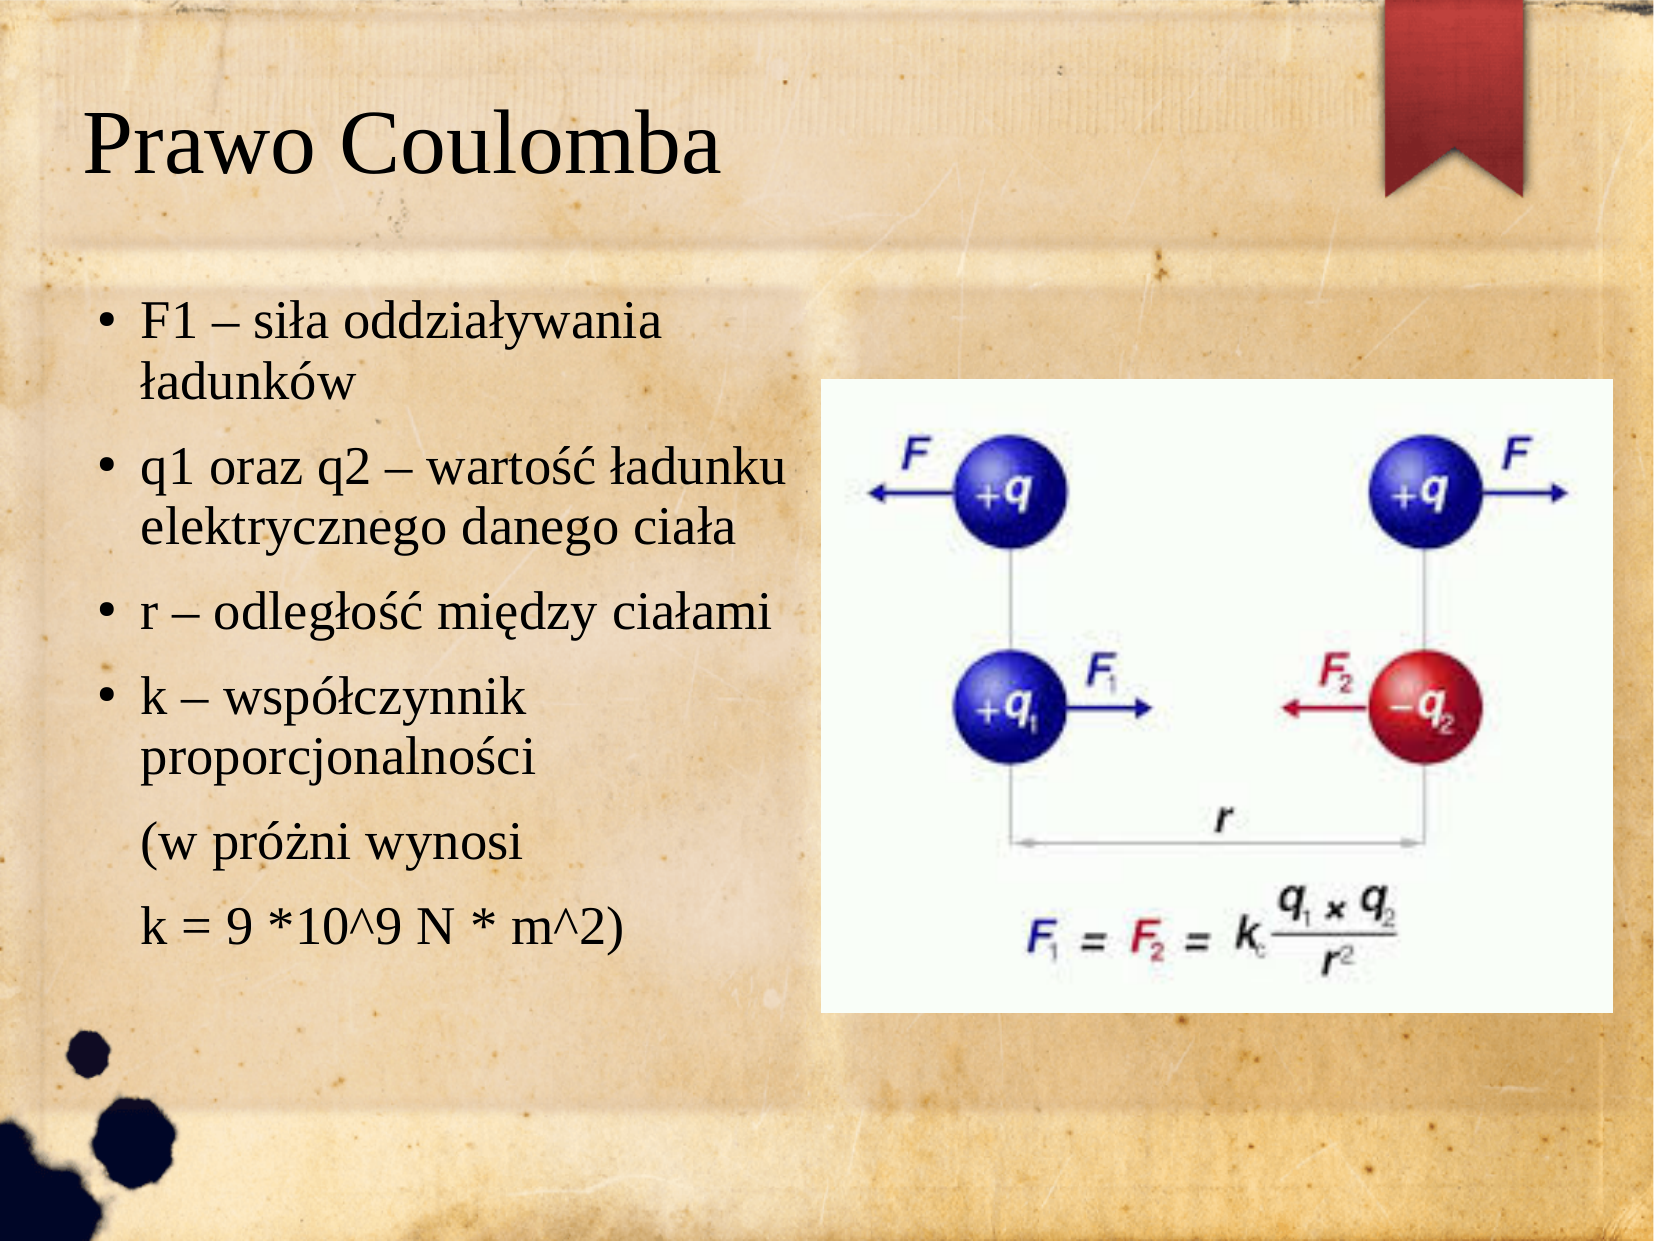

# Prawo Coulomba
F1 – siła oddziaływania ładunków
q1 oraz q2 – wartość ładunku elektrycznego danego ciała
r – odległość między ciałami
k – współczynnik proporcjonalności
(w próżni wynosi
k = 9 *10^9 N * m^2)